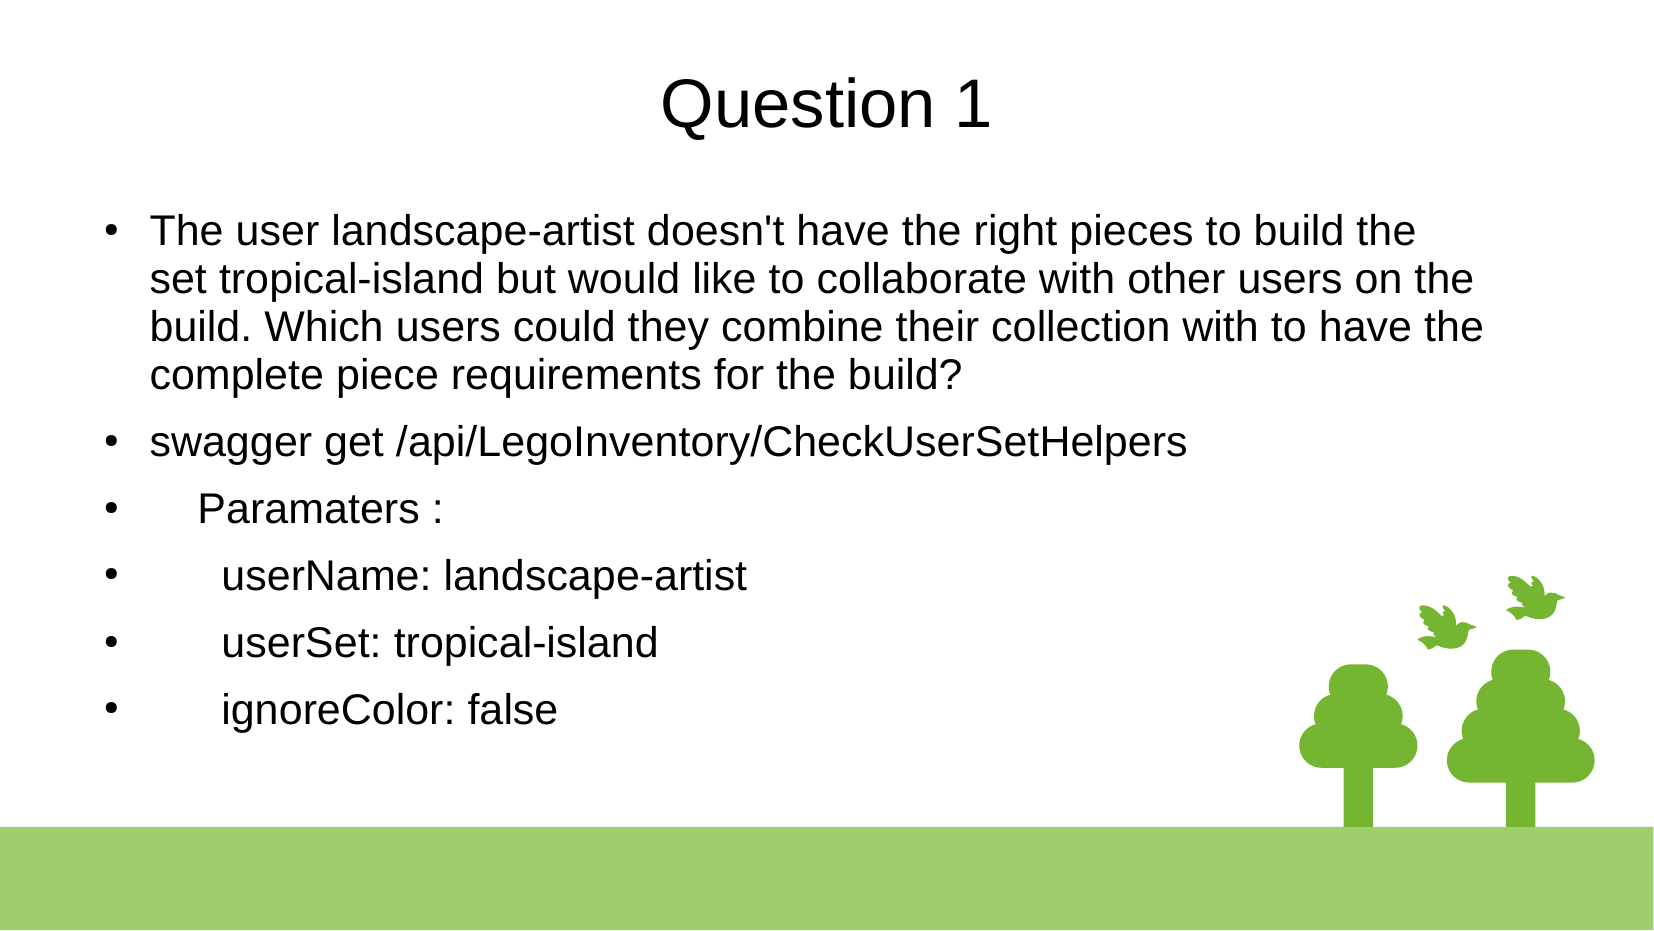

# Question 1
The user landscape-artist doesn't have the right pieces to build the set tropical-island but would like to collaborate with other users on the build. Which users could they combine their collection with to have the complete piece requirements for the build?
swagger get /api/LegoInventory/CheckUserSetHelpers
 Paramaters :
 userName: landscape-artist
 userSet: tropical-island
 ignoreColor: false